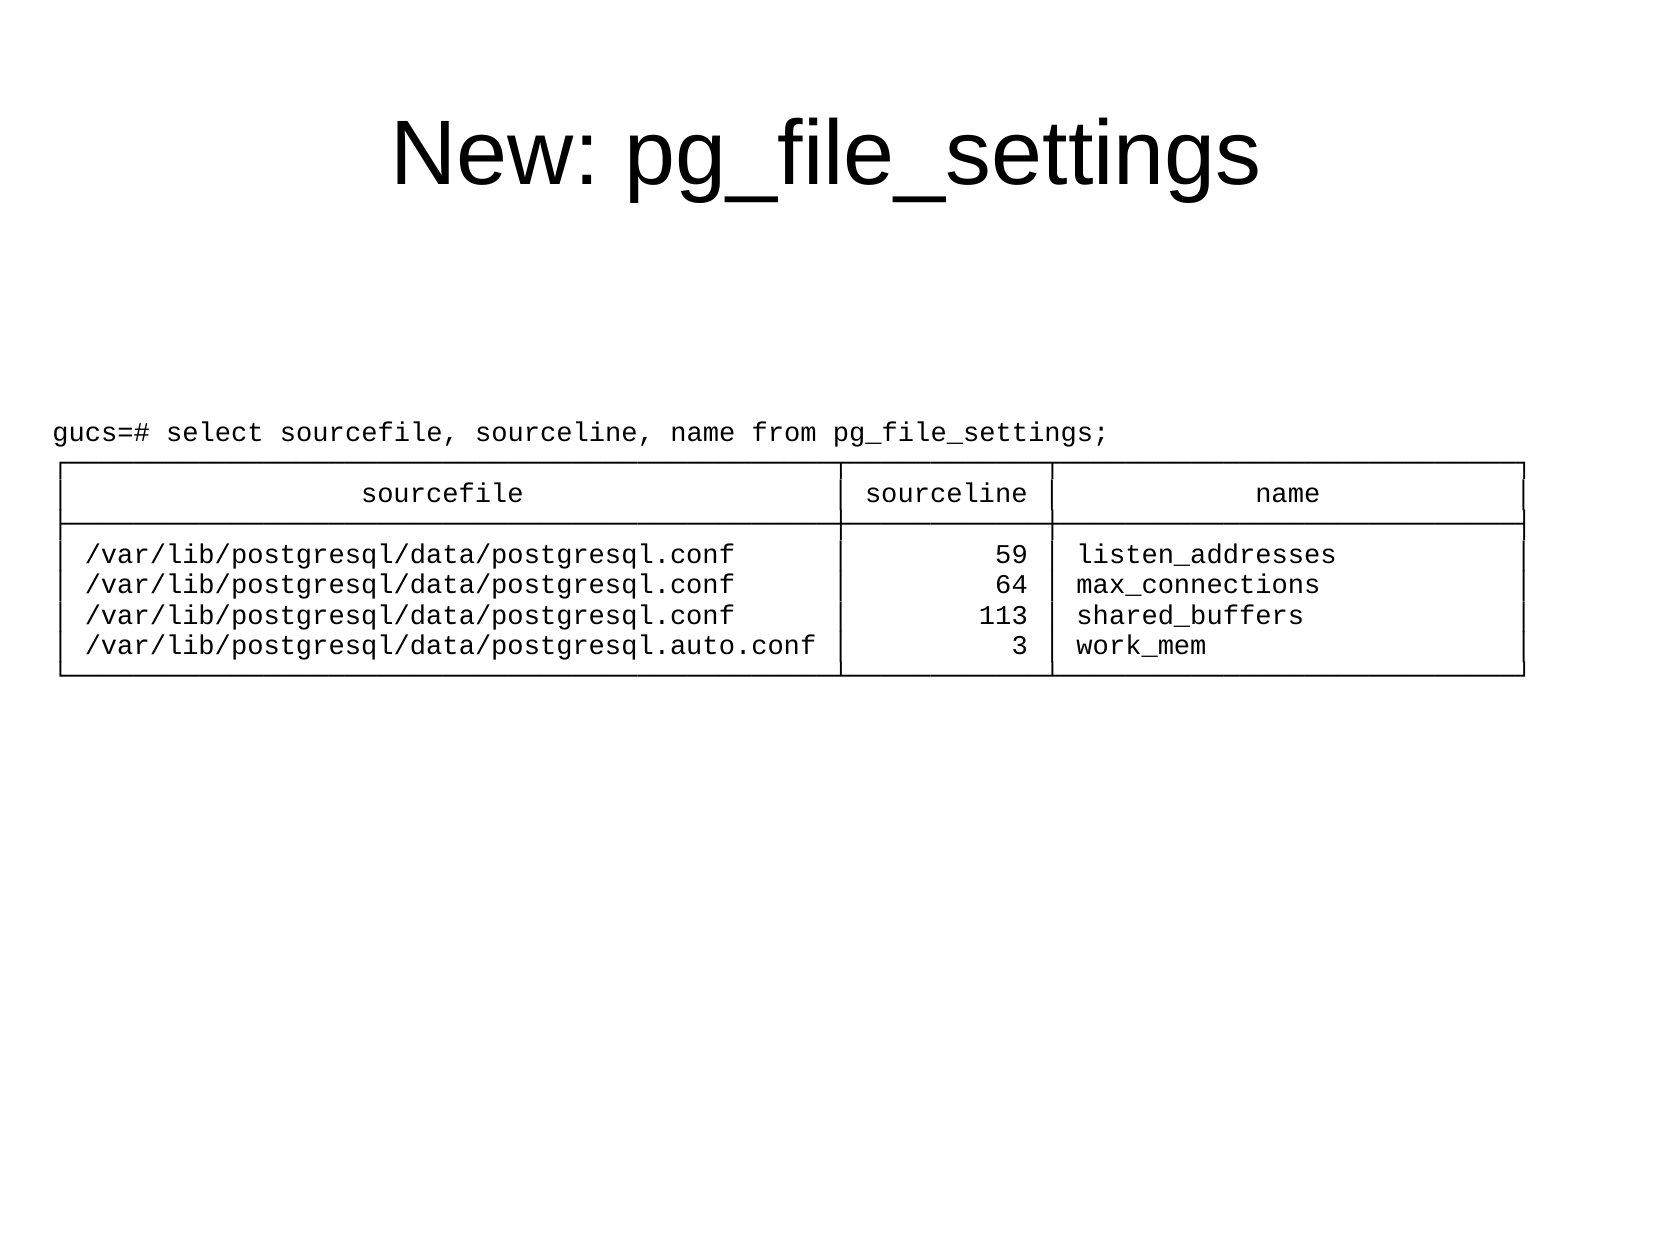

# New: pg_file_settings
gucs=# select sourcefile, sourceline, name from pg_file_settings;
┌───────────────────────────────────────────────┬────────────┬────────────────────────────┐
│ sourcefile │ sourceline │ name │
├───────────────────────────────────────────────┼────────────┼────────────────────────────┤
│ /var/lib/postgresql/data/postgresql.conf │ 59 │ listen_addresses │
│ /var/lib/postgresql/data/postgresql.conf │ 64 │ max_connections │
│ /var/lib/postgresql/data/postgresql.conf │ 113 │ shared_buffers │
│ /var/lib/postgresql/data/postgresql.auto.conf │ 3 │ work_mem │
└───────────────────────────────────────────────┴────────────┴────────────────────────────┘